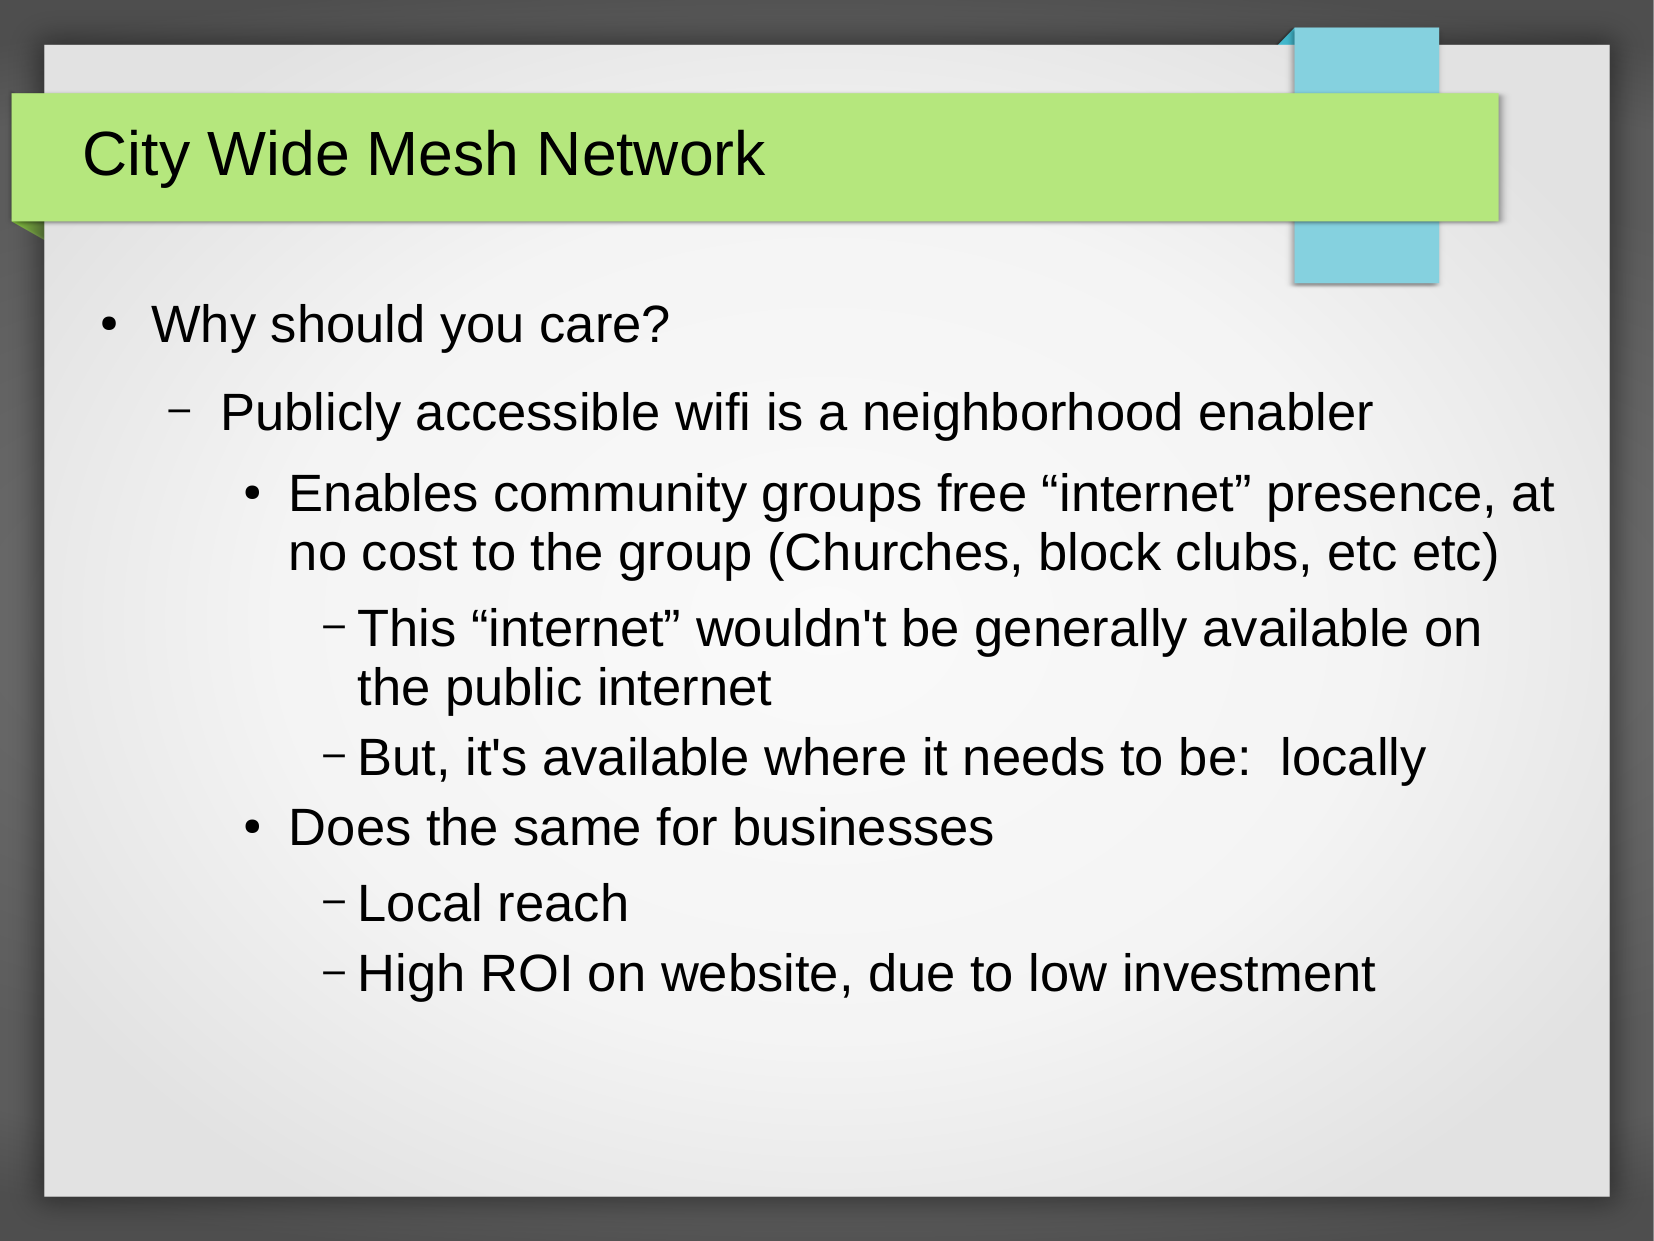

# City Wide Mesh Network
Why should you care?
Publicly accessible wifi is a neighborhood enabler
Enables community groups free “internet” presence, at no cost to the group (Churches, block clubs, etc etc)
This “internet” wouldn't be generally available on the public internet
But, it's available where it needs to be: locally
Does the same for businesses
Local reach
High ROI on website, due to low investment